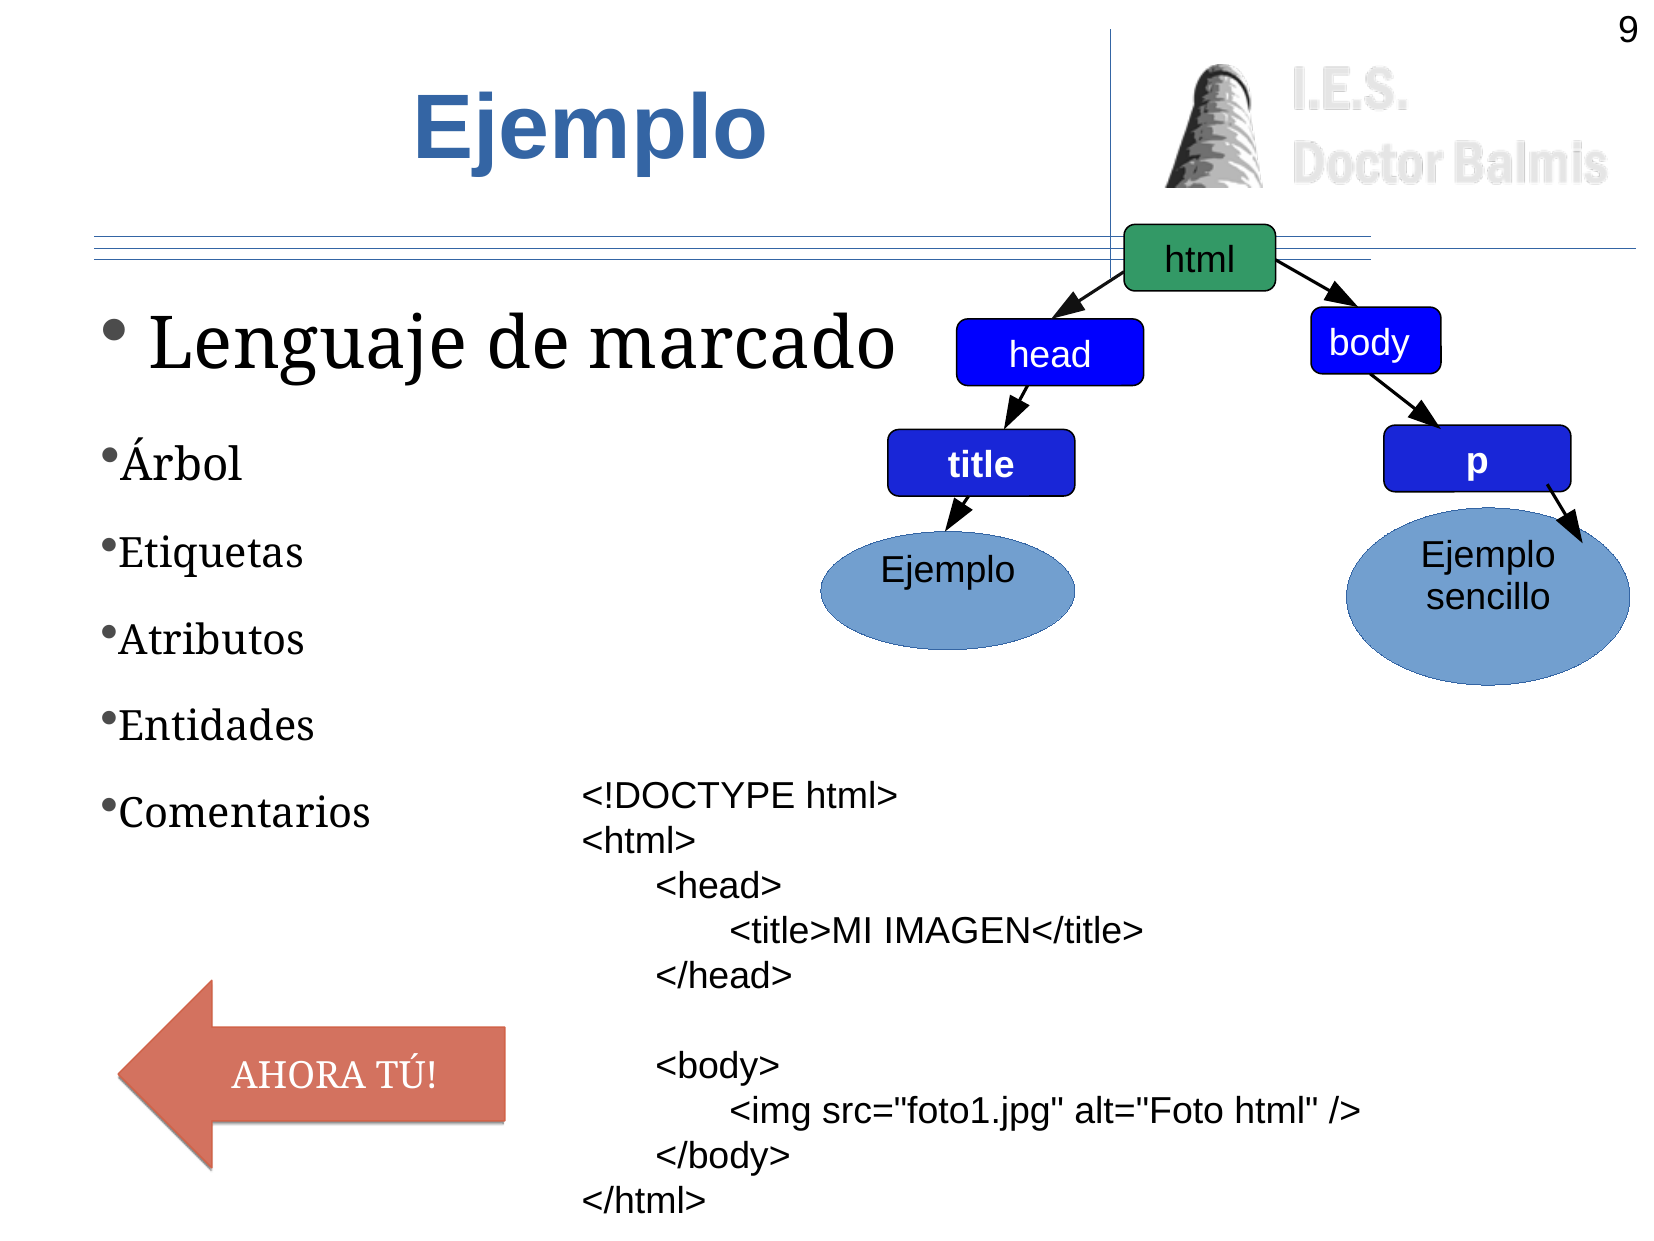

# Ejemplo
html
body
head
title
p
Ejemplo sencillo
Ejemplo
 Lenguaje de marcado
Árbol
Etiquetas
Atributos
Entidades
Comentarios
<!DOCTYPE html>
<html>
	<head>
		<title>MI IMAGEN</title>
	</head>
	<body>
		<img src="foto1.jpg" alt="Foto html" />
	</body>
</html>
AHORA TÚ!